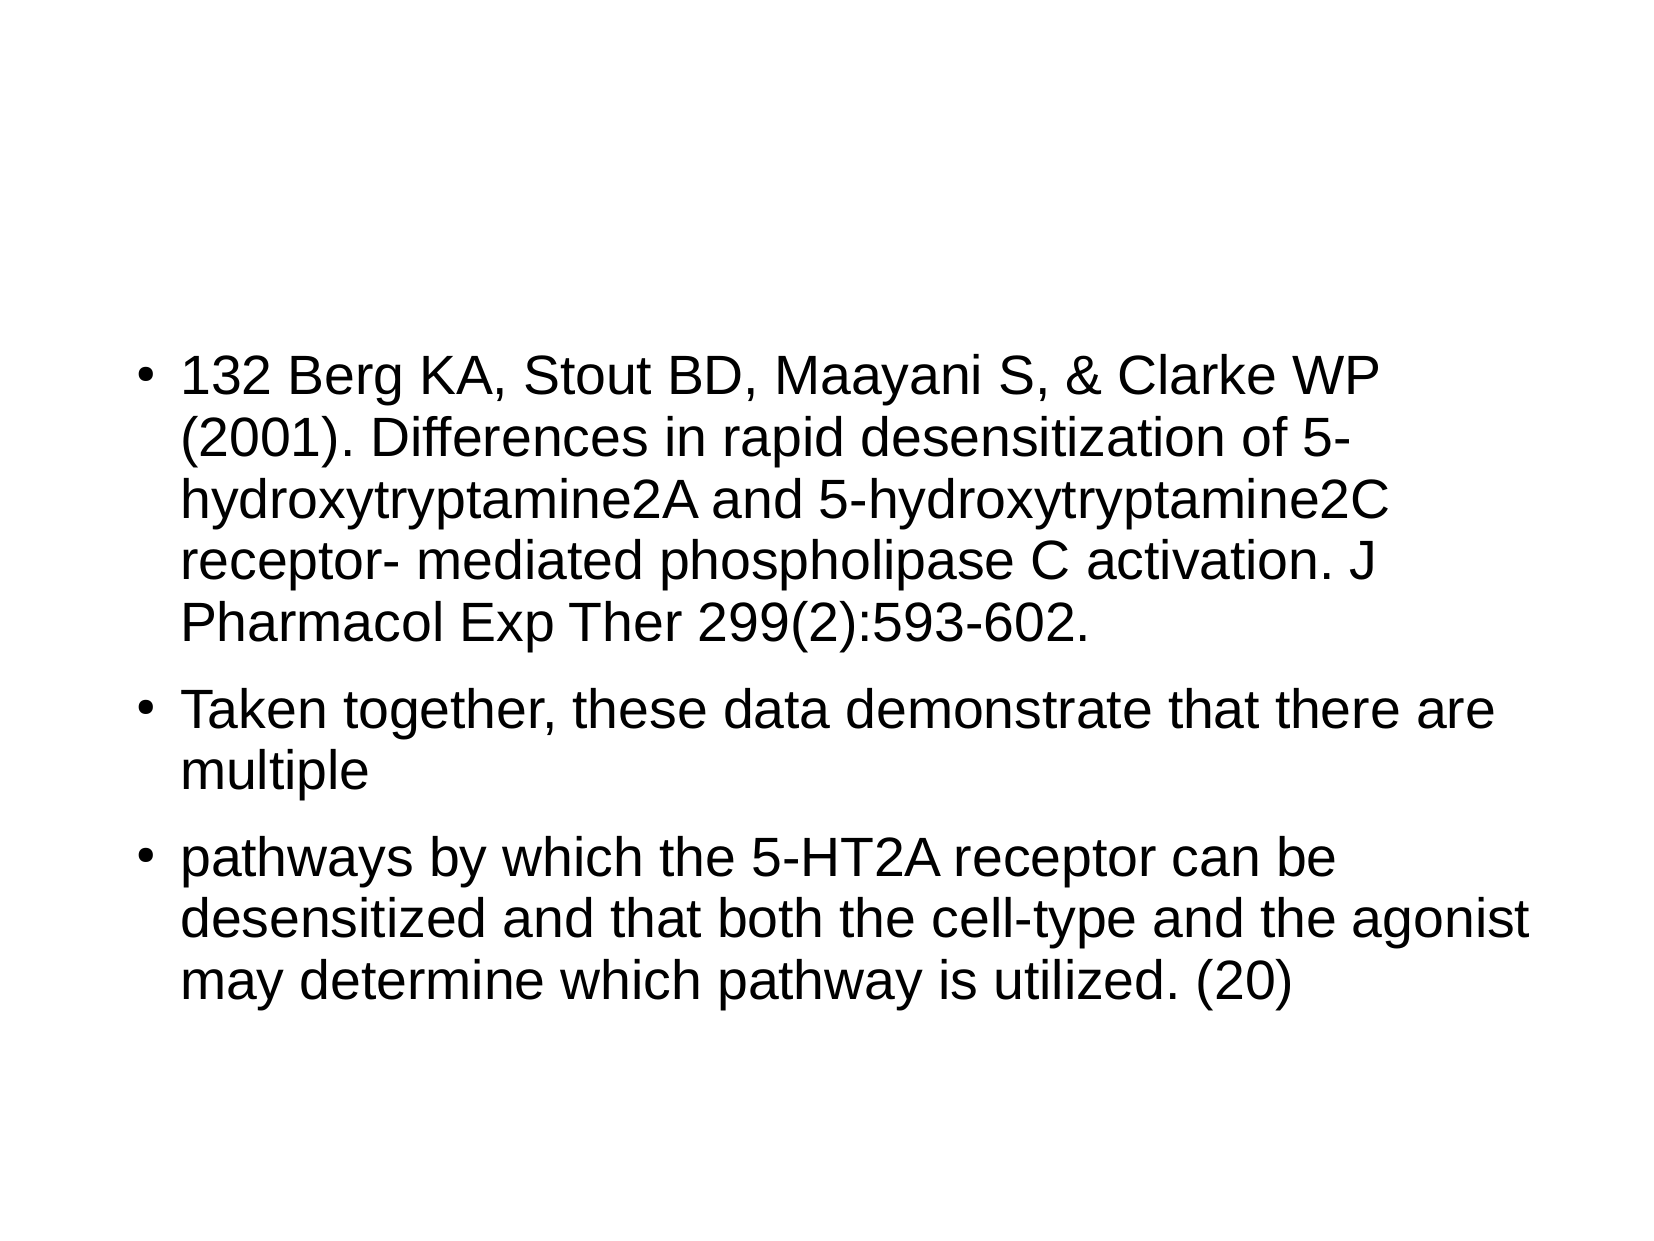

#
132 Berg KA, Stout BD, Maayani S, & Clarke WP (2001). Differences in rapid desensitization of 5-hydroxytryptamine2A and 5-hydroxytryptamine2C receptor- mediated phospholipase C activation. J Pharmacol Exp Ther 299(2):593-602.
Taken together, these data demonstrate that there are multiple
pathways by which the 5-HT2A receptor can be desensitized and that both the cell-type and the agonist may determine which pathway is utilized. (20)